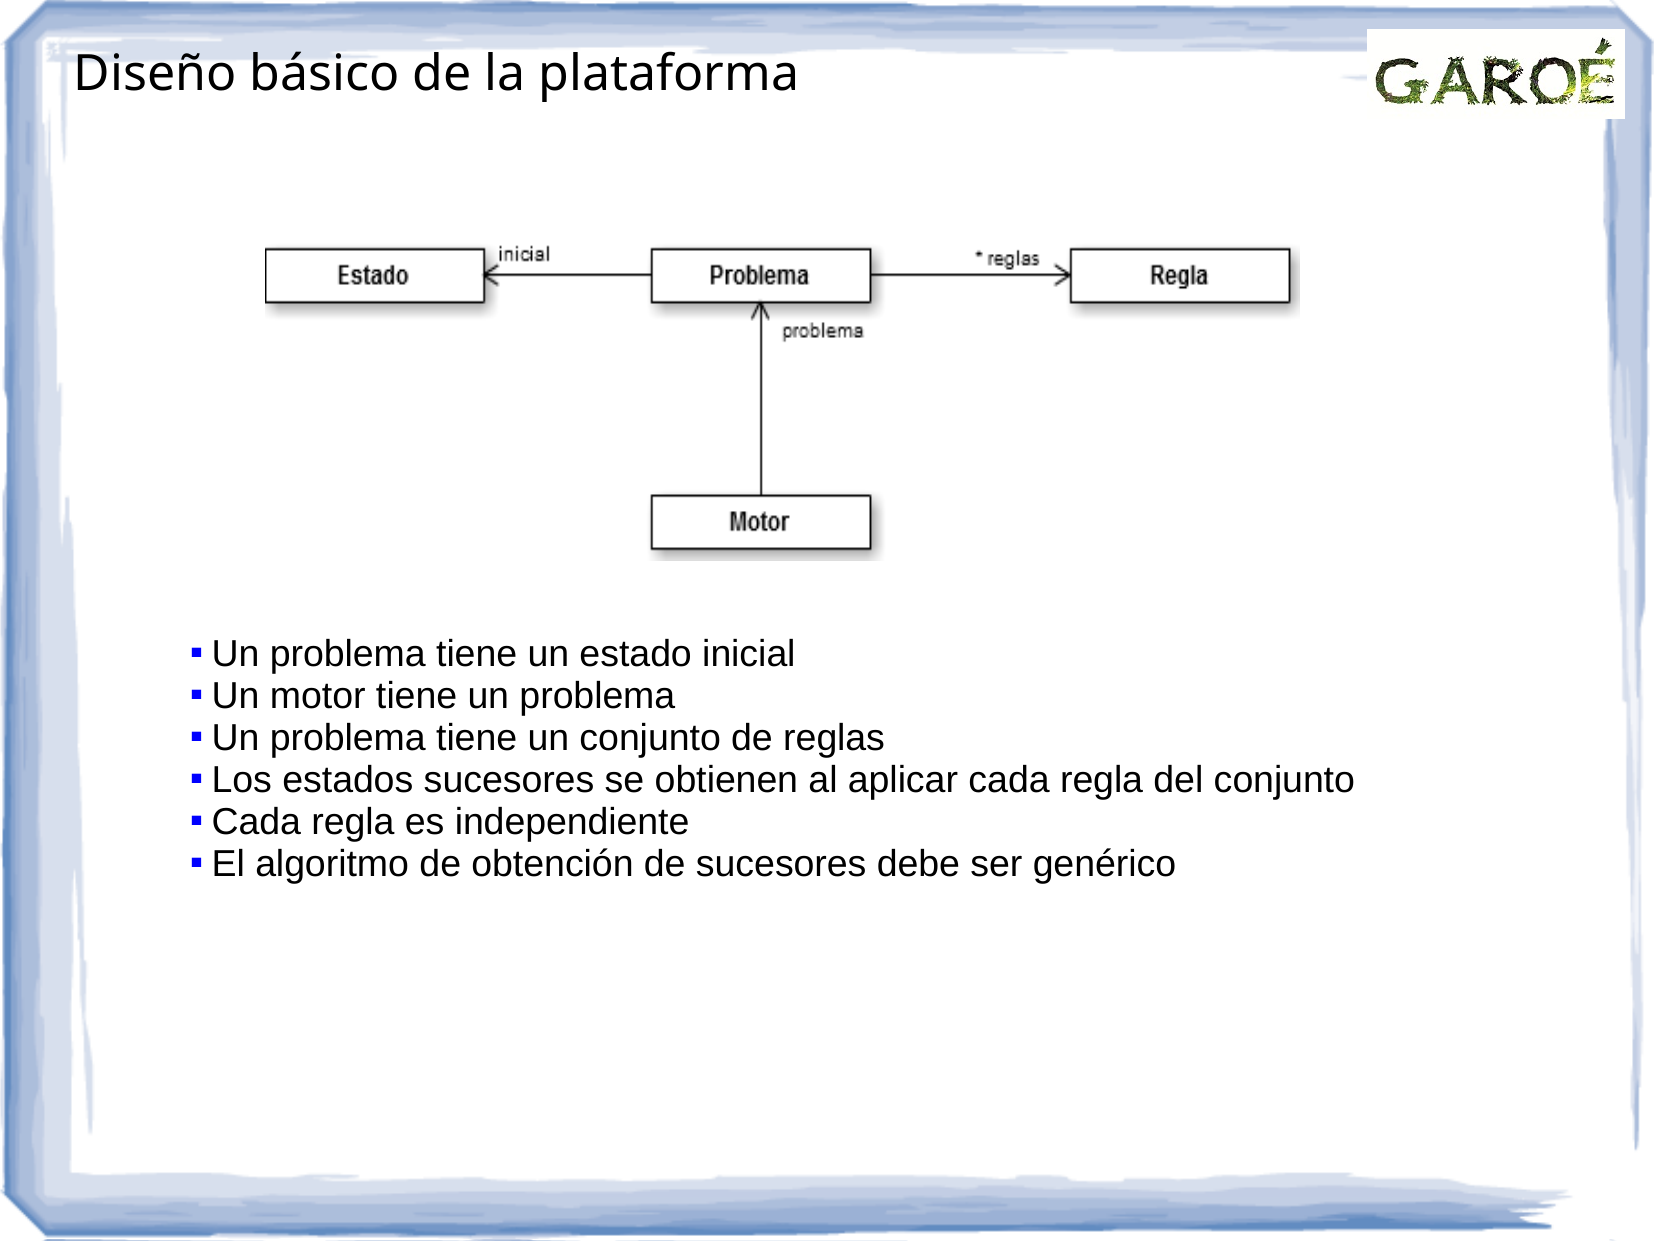

Diseño básico de la plataforma
 Un problema tiene un estado inicial
 Un motor tiene un problema
 Un problema tiene un conjunto de reglas
 Los estados sucesores se obtienen al aplicar cada regla del conjunto
 Cada regla es independiente
 El algoritmo de obtención de sucesores debe ser genérico